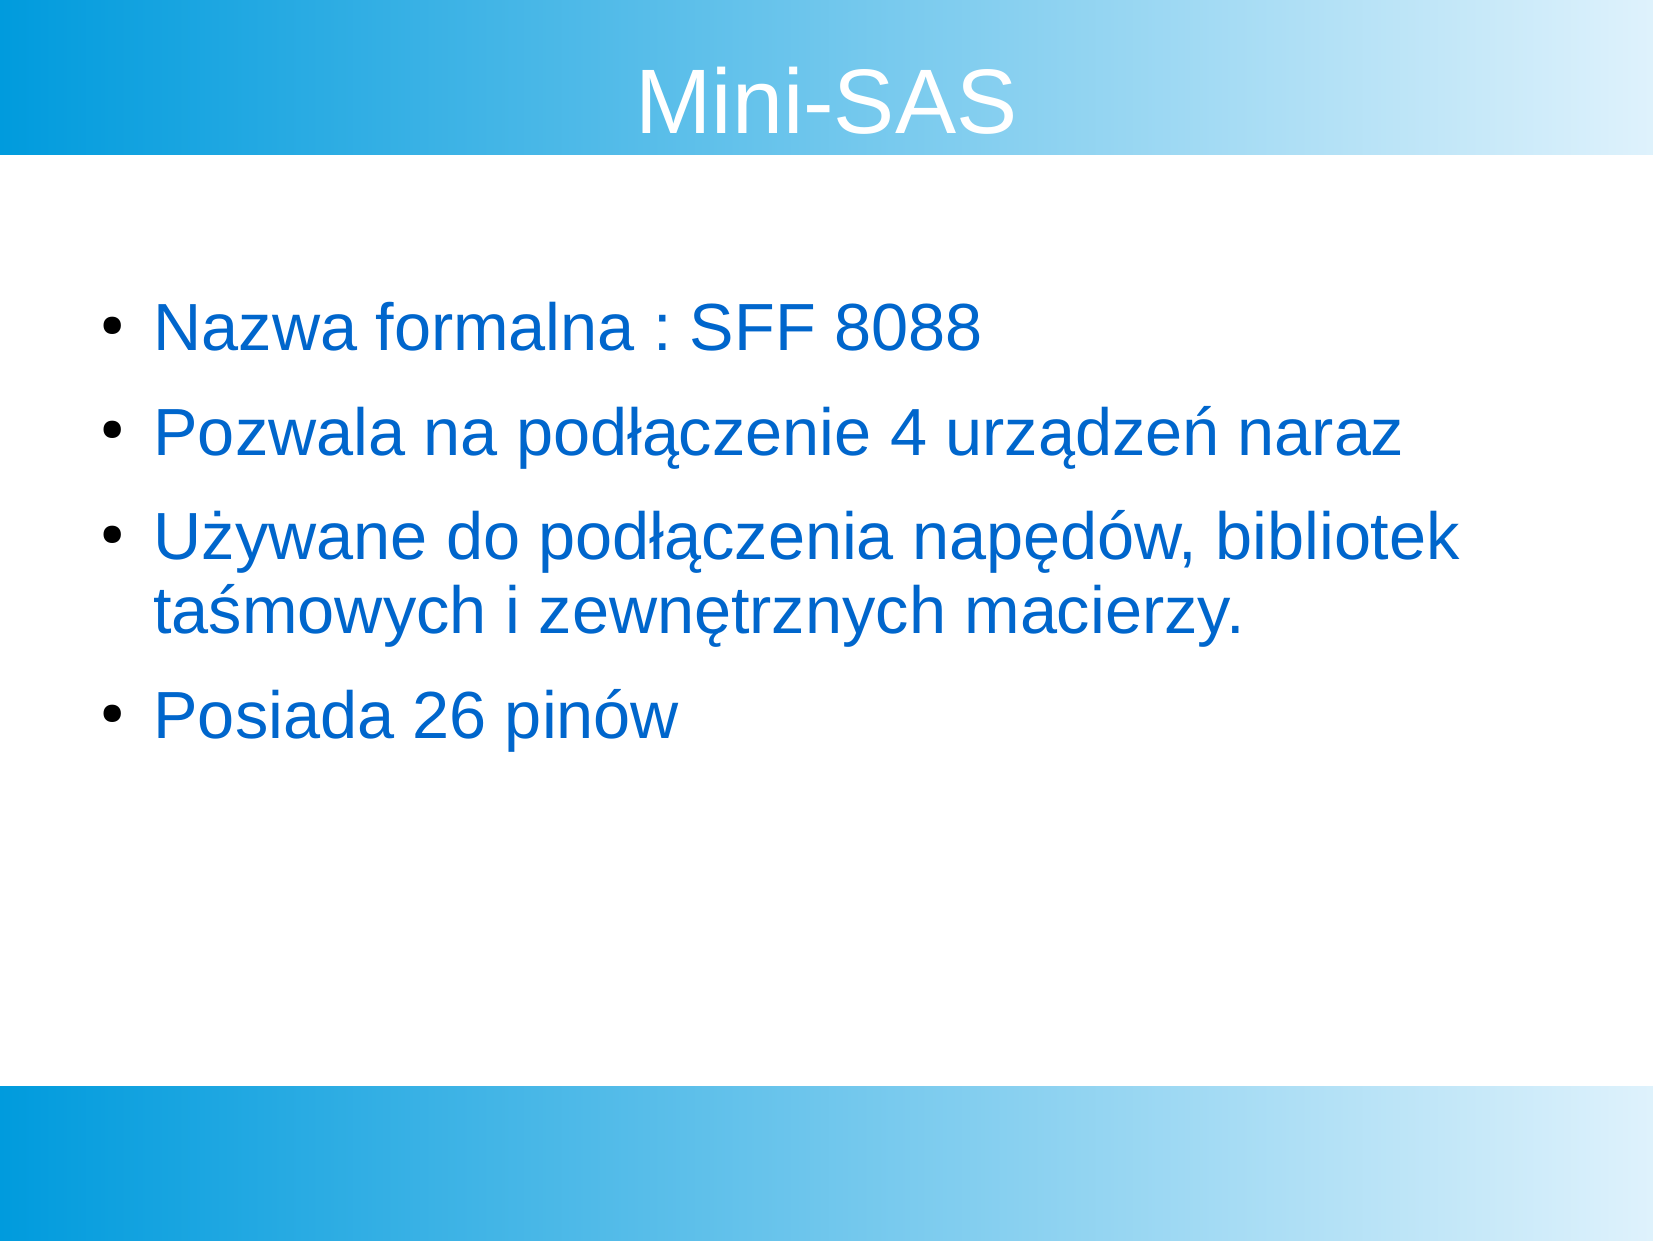

# Mini-SAS
Nazwa formalna : SFF 8088
Pozwala na podłączenie 4 urządzeń naraz
Używane do podłączenia napędów, bibliotek taśmowych i zewnętrznych macierzy.
Posiada 26 pinów